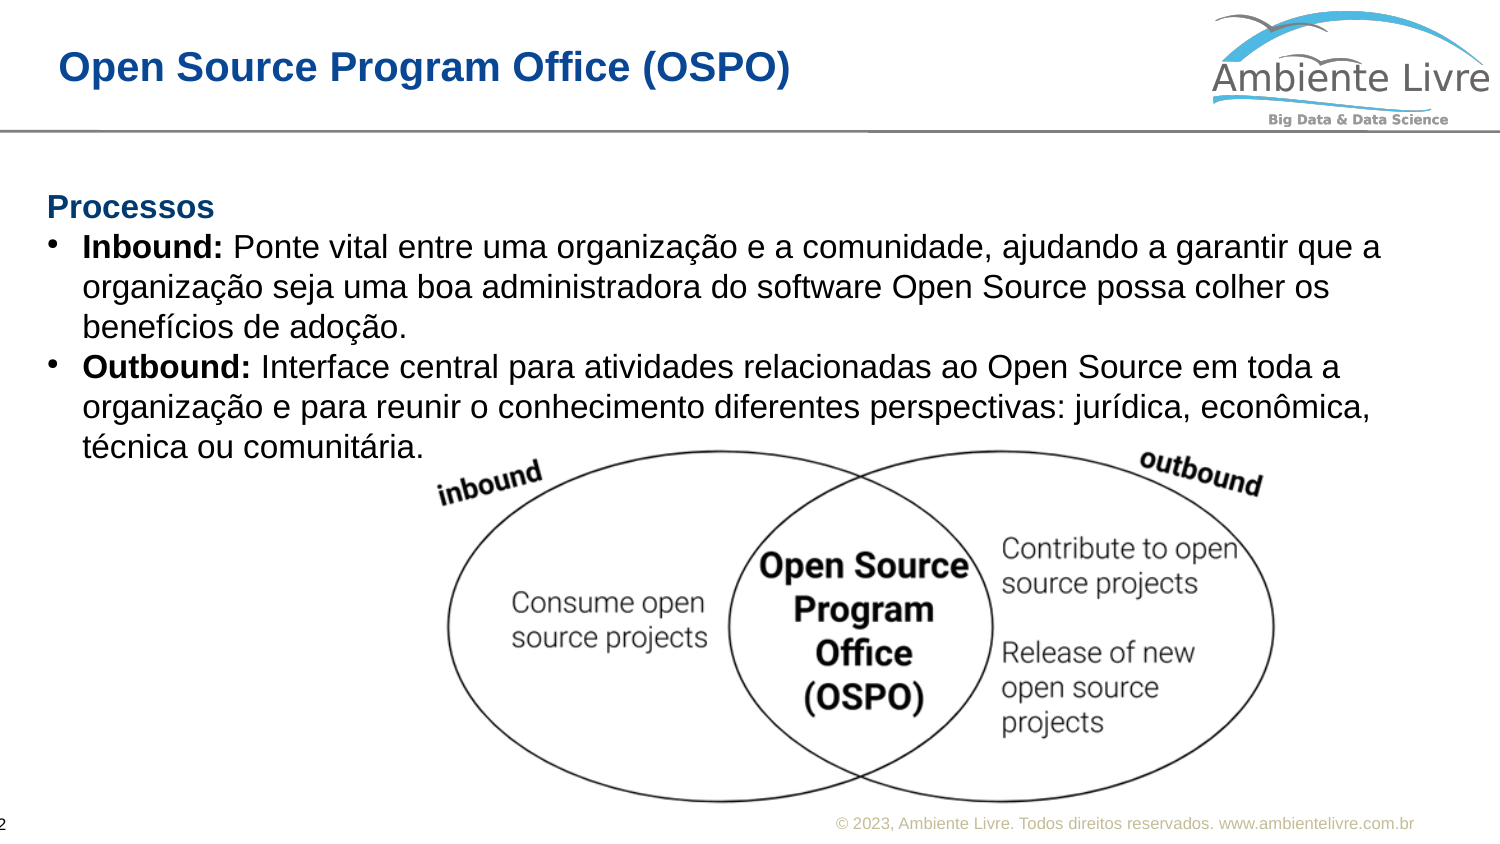

# Open Source Program Office (OSPO)
Processos
Inbound: Ponte vital entre uma organização e a comunidade, ajudando a garantir que a organização seja uma boa administradora do software Open Source possa colher os benefícios de adoção.
Outbound: Interface central para atividades relacionadas ao Open Source em toda a organização e para reunir o conhecimento diferentes perspectivas: jurídica, econômica, técnica ou comunitária.